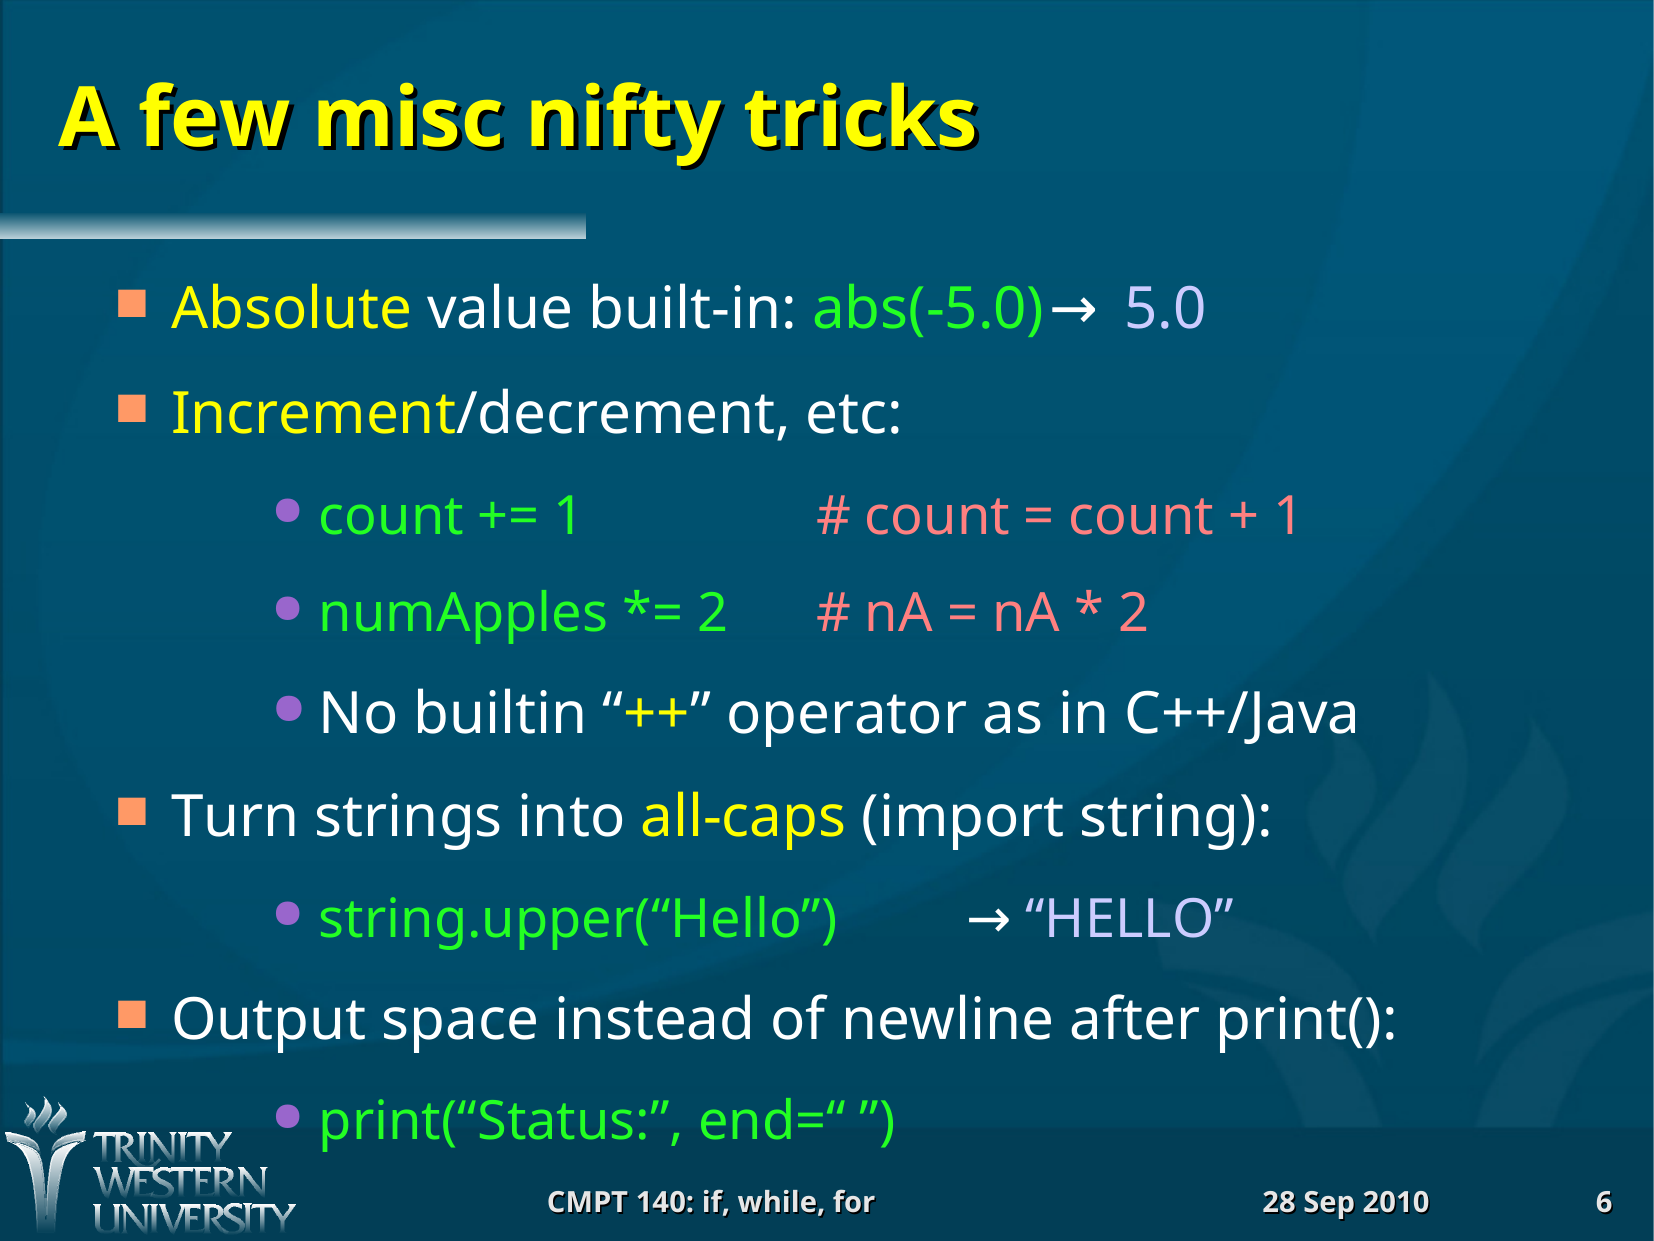

# A few misc nifty tricks
Absolute value built-in: abs(-5.0)	→	5.0
Increment/decrement, etc:
count += 1				# count = count + 1
numApples *= 2		# nA = nA * 2
No builtin “++” operator as in C++/Java
Turn strings into all-caps (import string):
string.upper(“Hello”)		→ “HELLO”
Output space instead of newline after print():
print(“Status:”, end=“ ”)
CMPT 140: if, while, for
28 Sep 2010
6